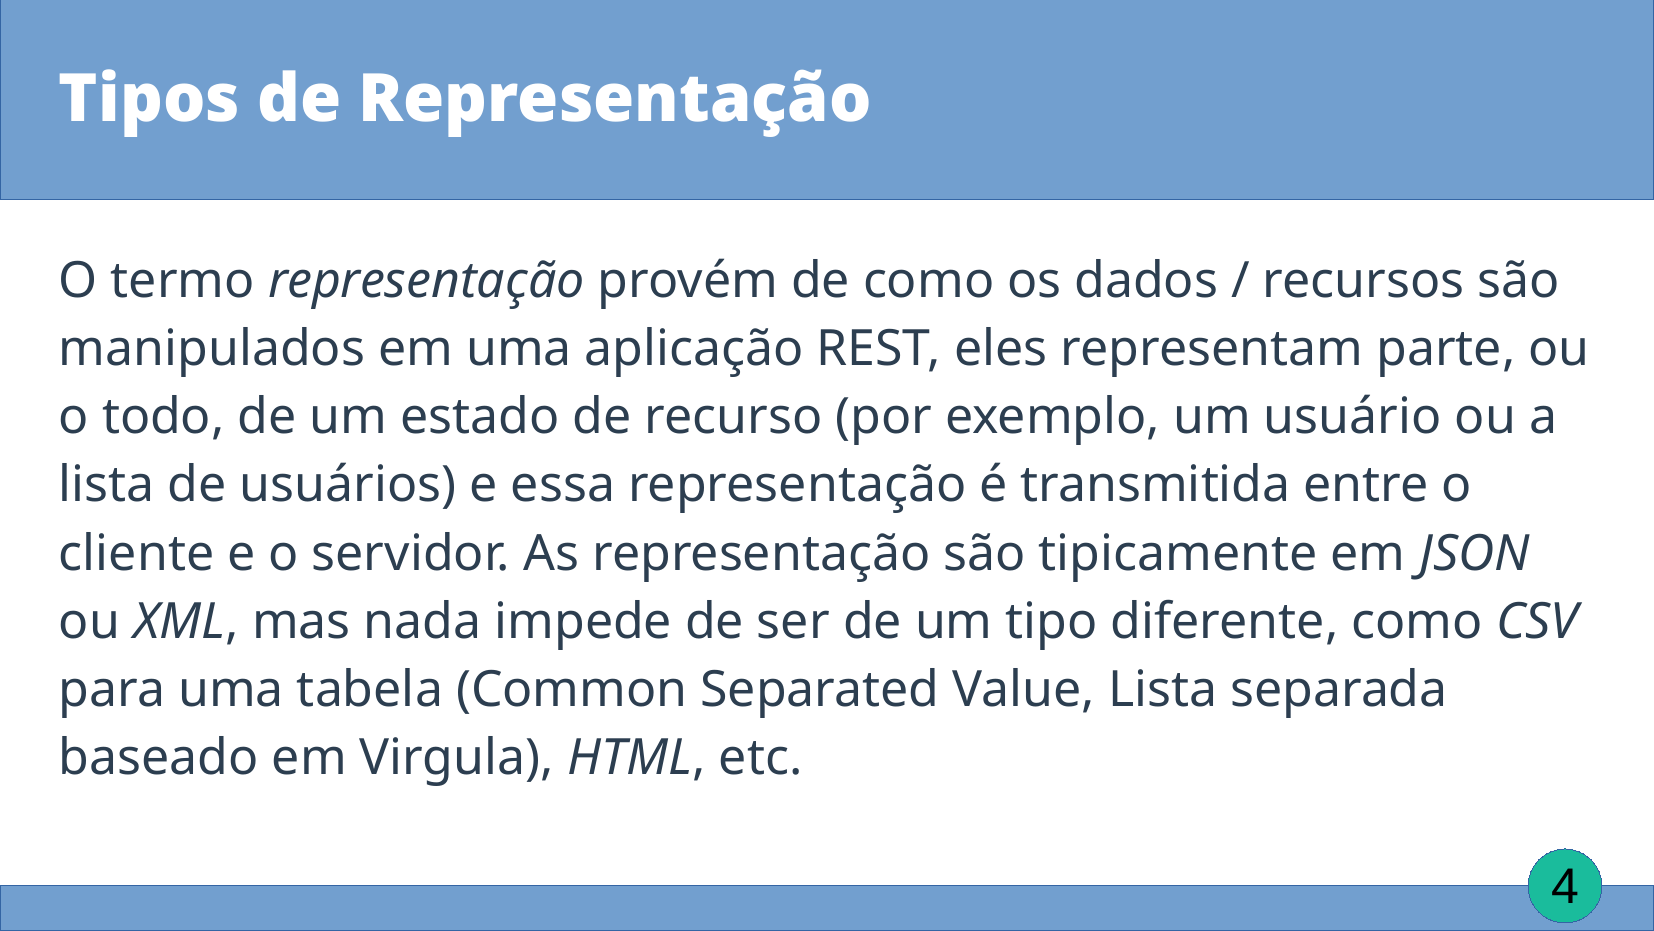

# Tipos de Representação
O termo representação provém de como os dados / recursos são manipulados em uma aplicação REST, eles representam parte, ou o todo, de um estado de recurso (por exemplo, um usuário ou a lista de usuários) e essa representação é transmitida entre o cliente e o servidor. As representação são tipicamente em JSON ou XML, mas nada impede de ser de um tipo diferente, como CSV para uma tabela (Common Separated Value, Lista separada baseado em Virgula), HTML, etc.